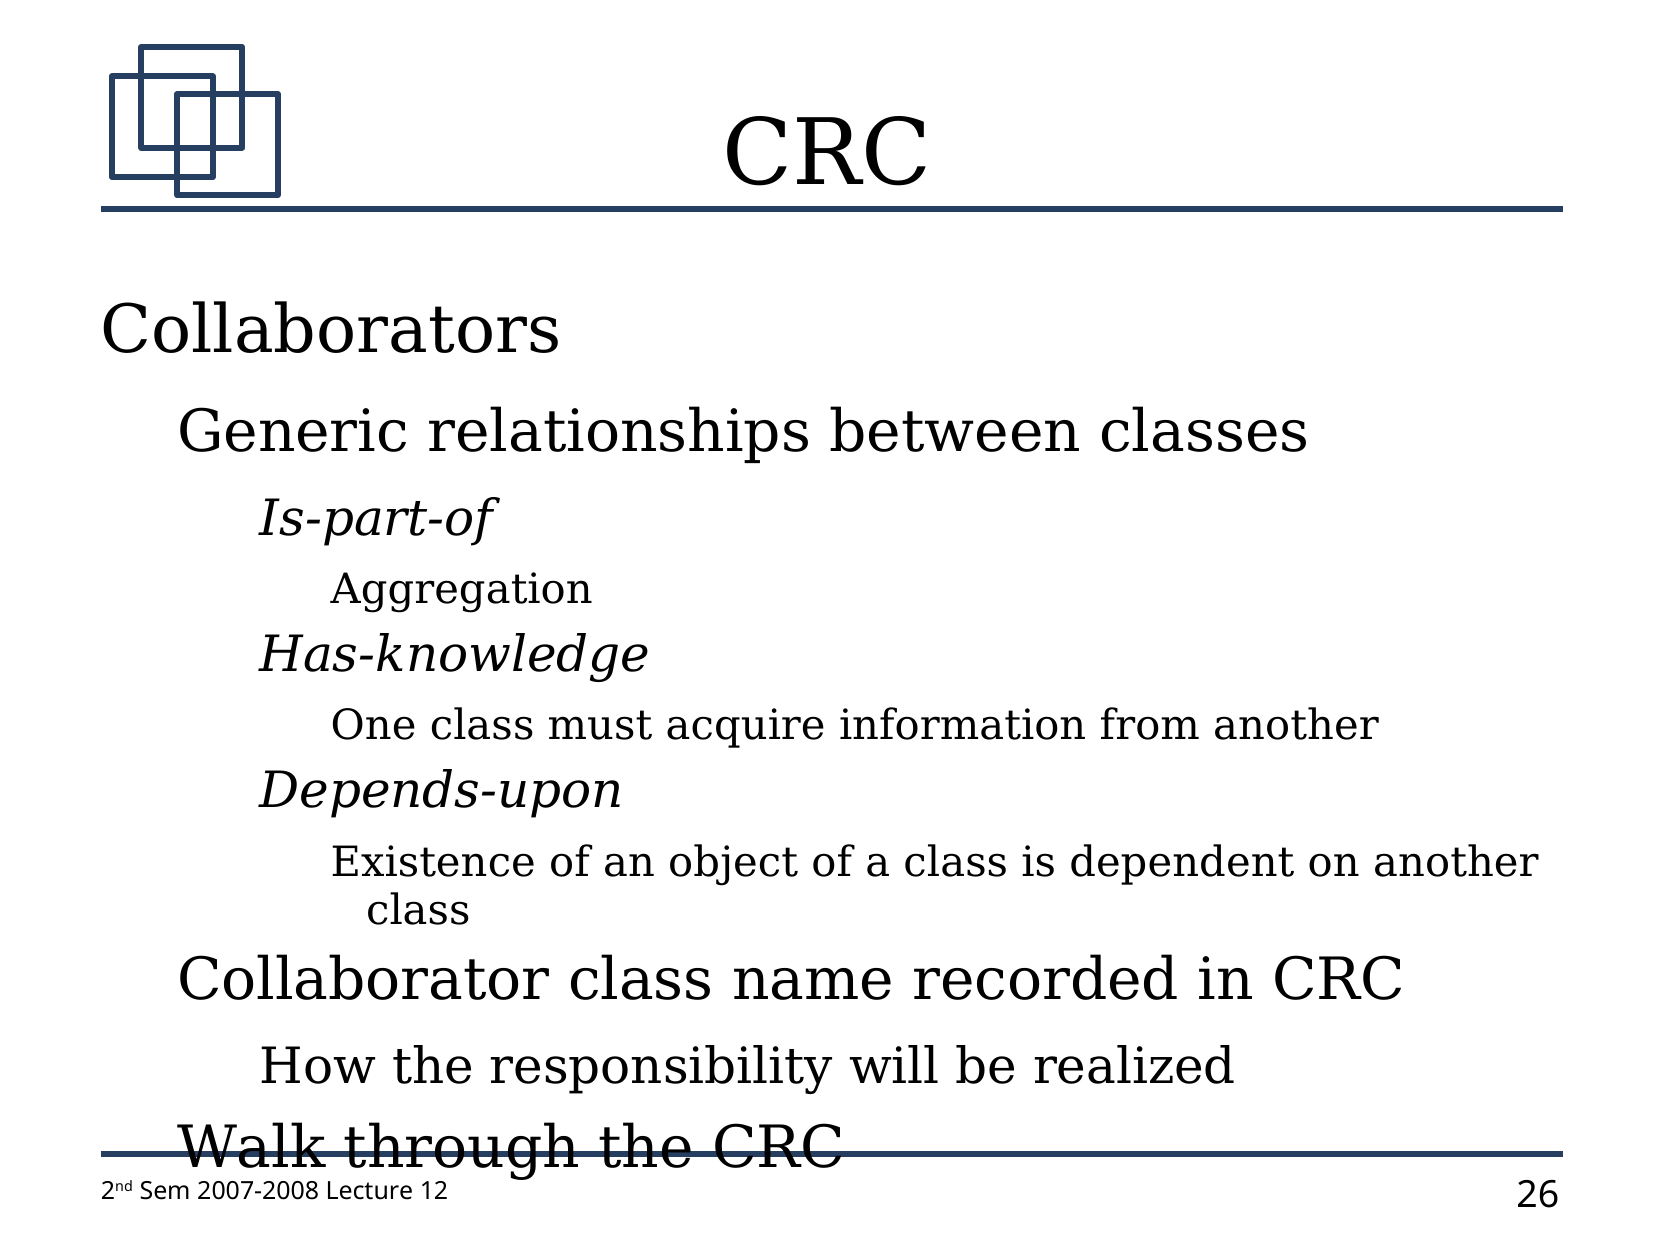

# CRC
Collaborators
Generic relationships between classes
Is-part-of
Aggregation
Has-knowledge
One class must acquire information from another
Depends-upon
Existence of an object of a class is dependent on another class
Collaborator class name recorded in CRC
How the responsibility will be realized
Walk through the CRC